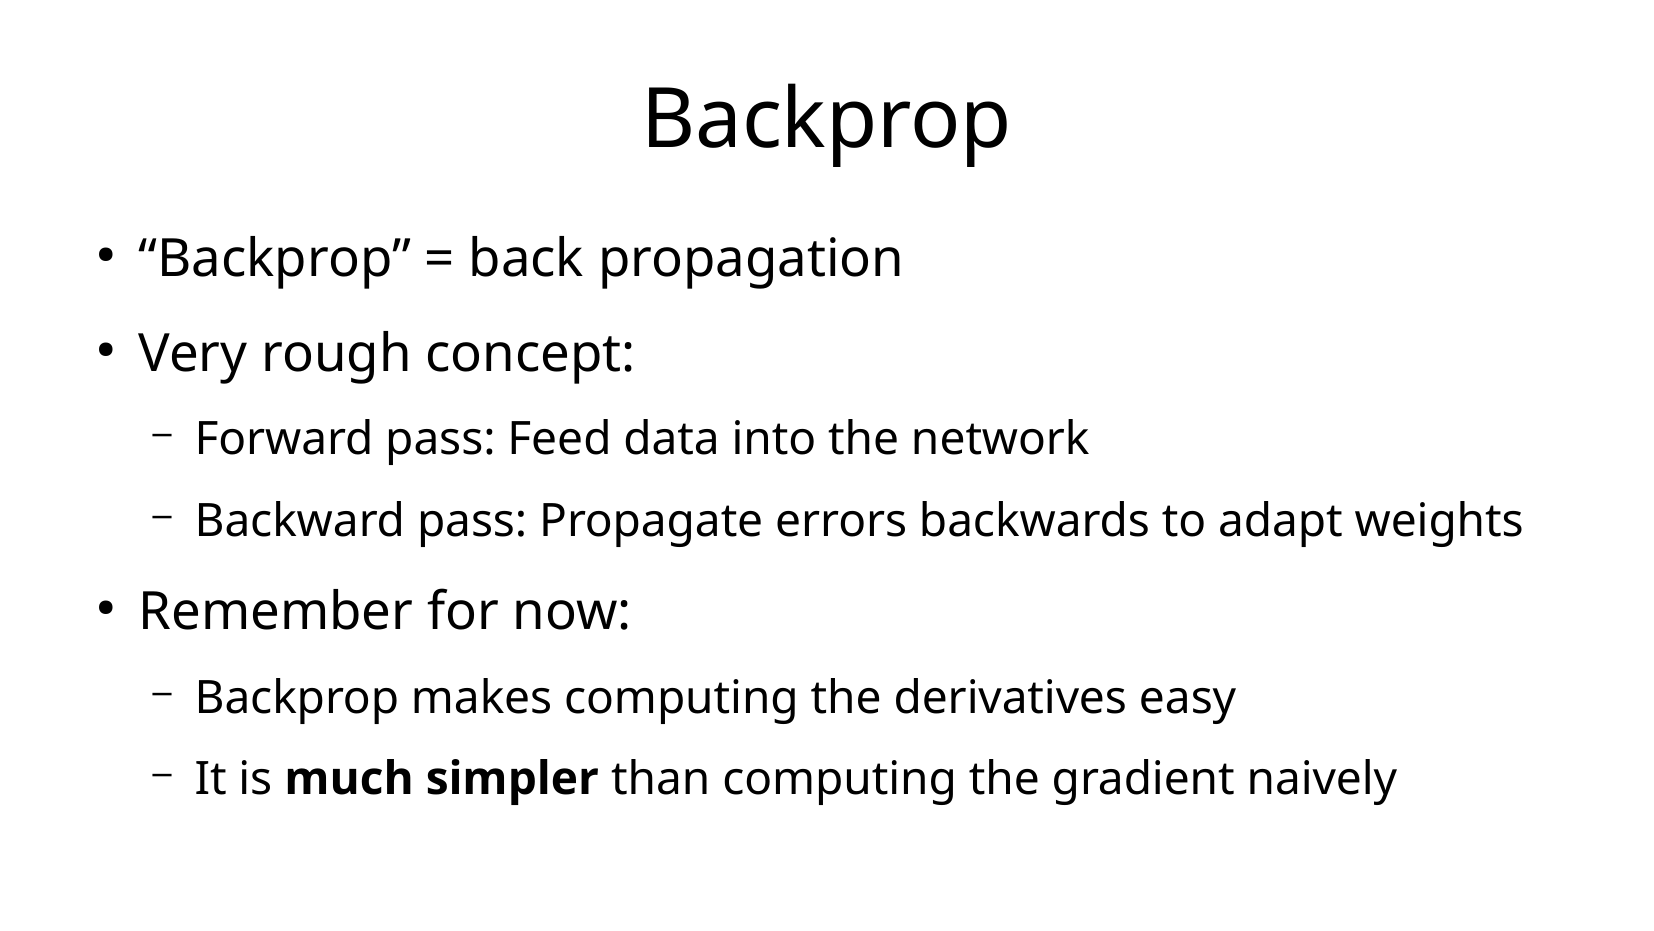

# Backprop
“Backprop” = back propagation
Very rough concept:
Forward pass: Feed data into the network
Backward pass: Propagate errors backwards to adapt weights
Remember for now:
Backprop makes computing the derivatives easy
It is much simpler than computing the gradient naively